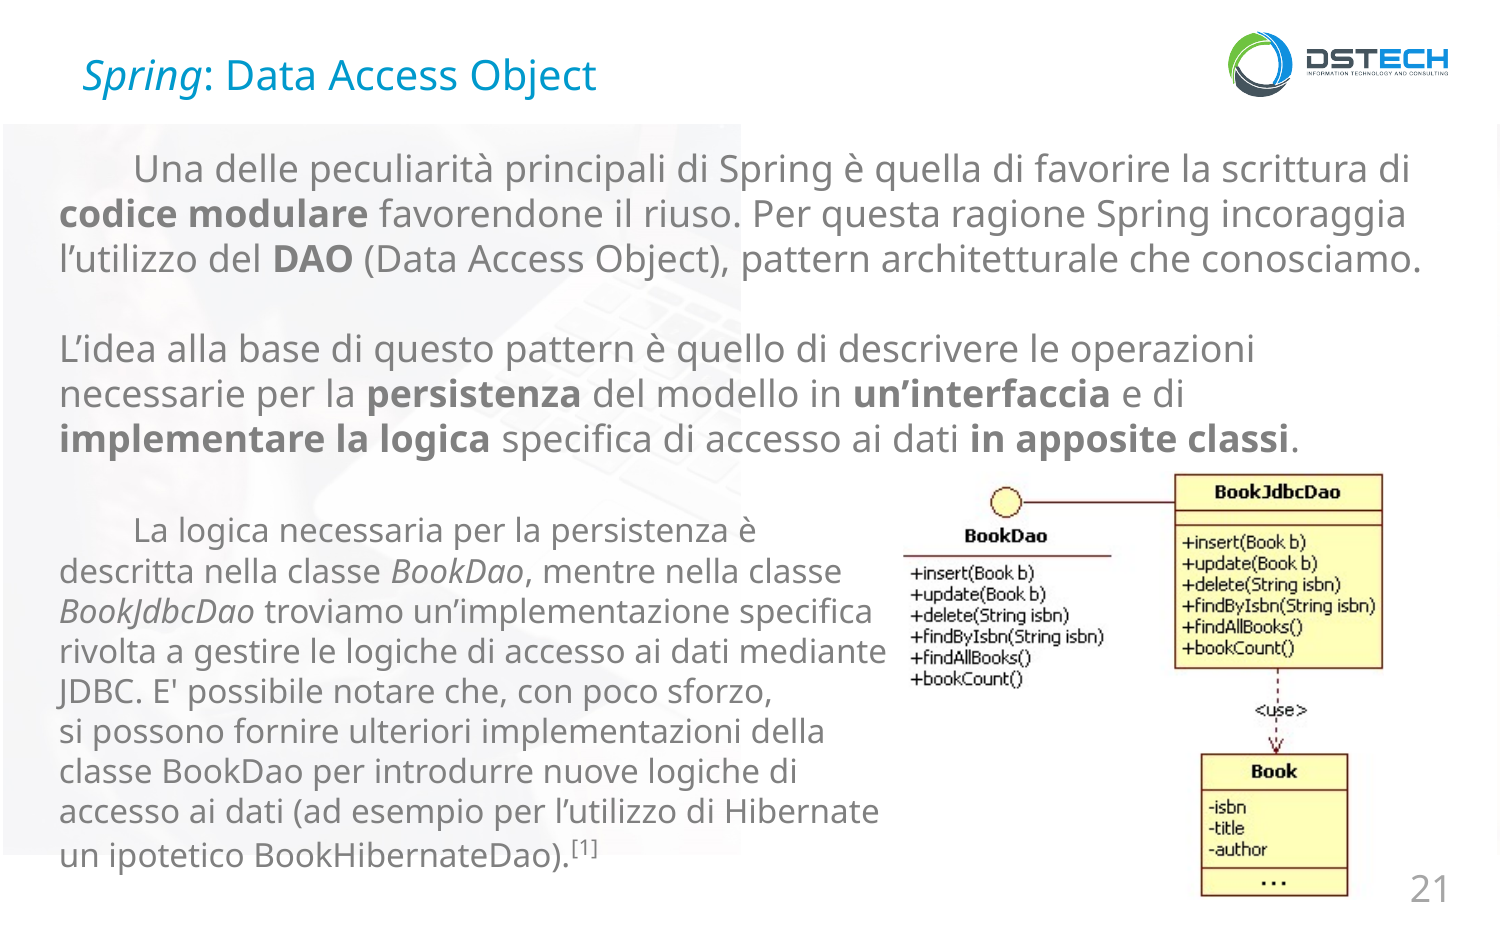

Spring: Data Access Object
	Una delle peculiarità principali di Spring è quella di favorire la scrittura di codice modulare favorendone il riuso. Per questa ragione Spring incoraggia l’utilizzo del DAO (Data Access Object), pattern architetturale che conosciamo.
L’idea alla base di questo pattern è quello di descrivere le operazioni necessarie per la persistenza del modello in un’interfaccia e di implementare la logica specifica di accesso ai dati in apposite classi.
	La logica necessaria per la persistenza è
descritta nella classe BookDao, mentre nella classe
BookJdbcDao troviamo un’implementazione specifica
rivolta a gestire le logiche di accesso ai dati mediante
JDBC. E' possibile notare che, con poco sforzo,
si possono fornire ulteriori implementazioni della
classe BookDao per introdurre nuove logiche di
accesso ai dati (ad esempio per l’utilizzo di Hibernate
un ipotetico BookHibernateDao).[1]
21